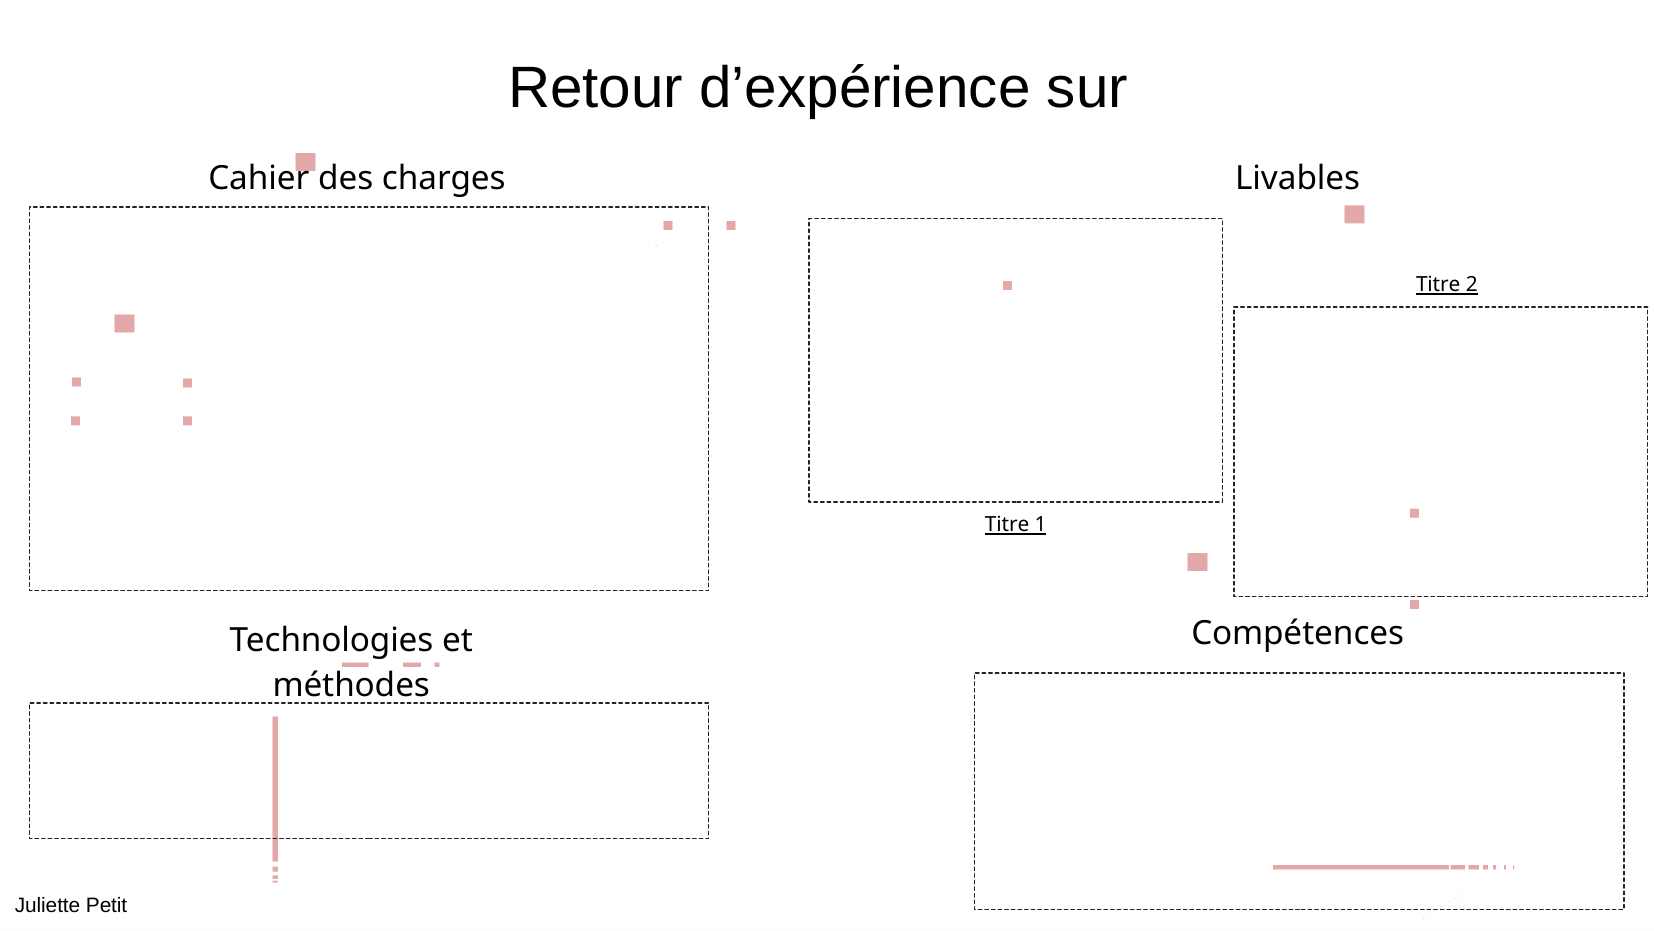

# Retour d’expérience sur
Cahier des charges
Livables
Titre 2
Titre 1
Compétences
Technologies et méthodes
Juliette Petit